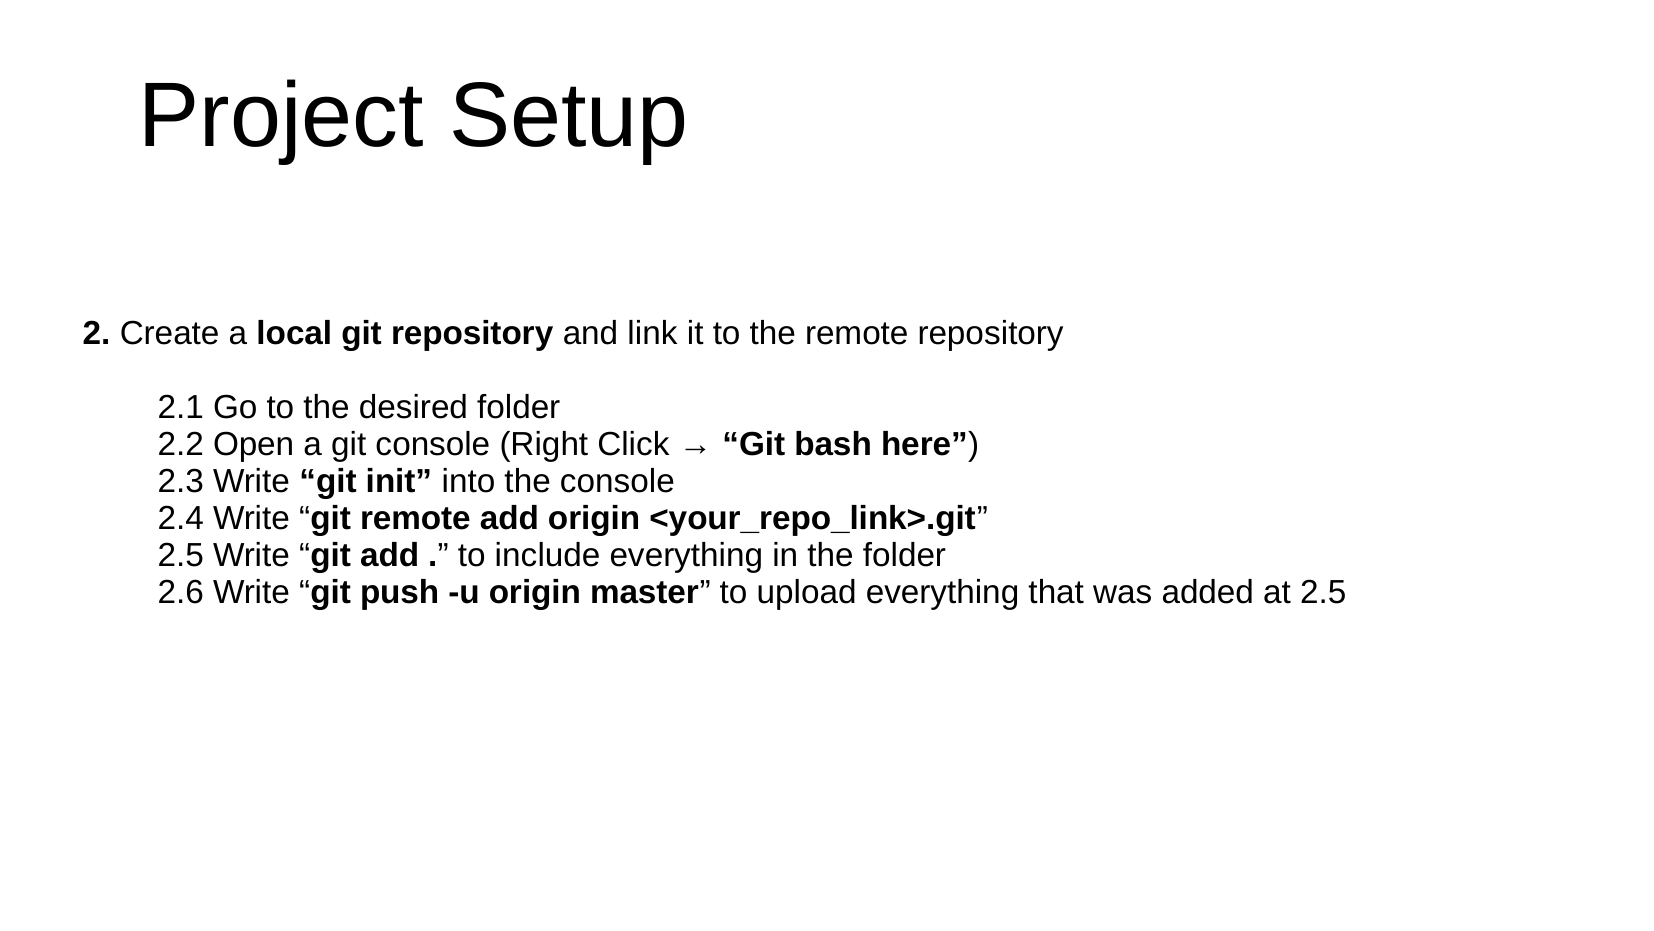

# Project Setup
2. Create a local git repository and link it to the remote repository
	2.1 Go to the desired folder
	2.2 Open a git console (Right Click → “Git bash here”)
	2.3 Write “git init” into the console
	2.4 Write “git remote add origin <your_repo_link>.git”
	2.5 Write “git add .” to include everything in the folder
	2.6 Write “git push -u origin master” to upload everything that was added at 2.5